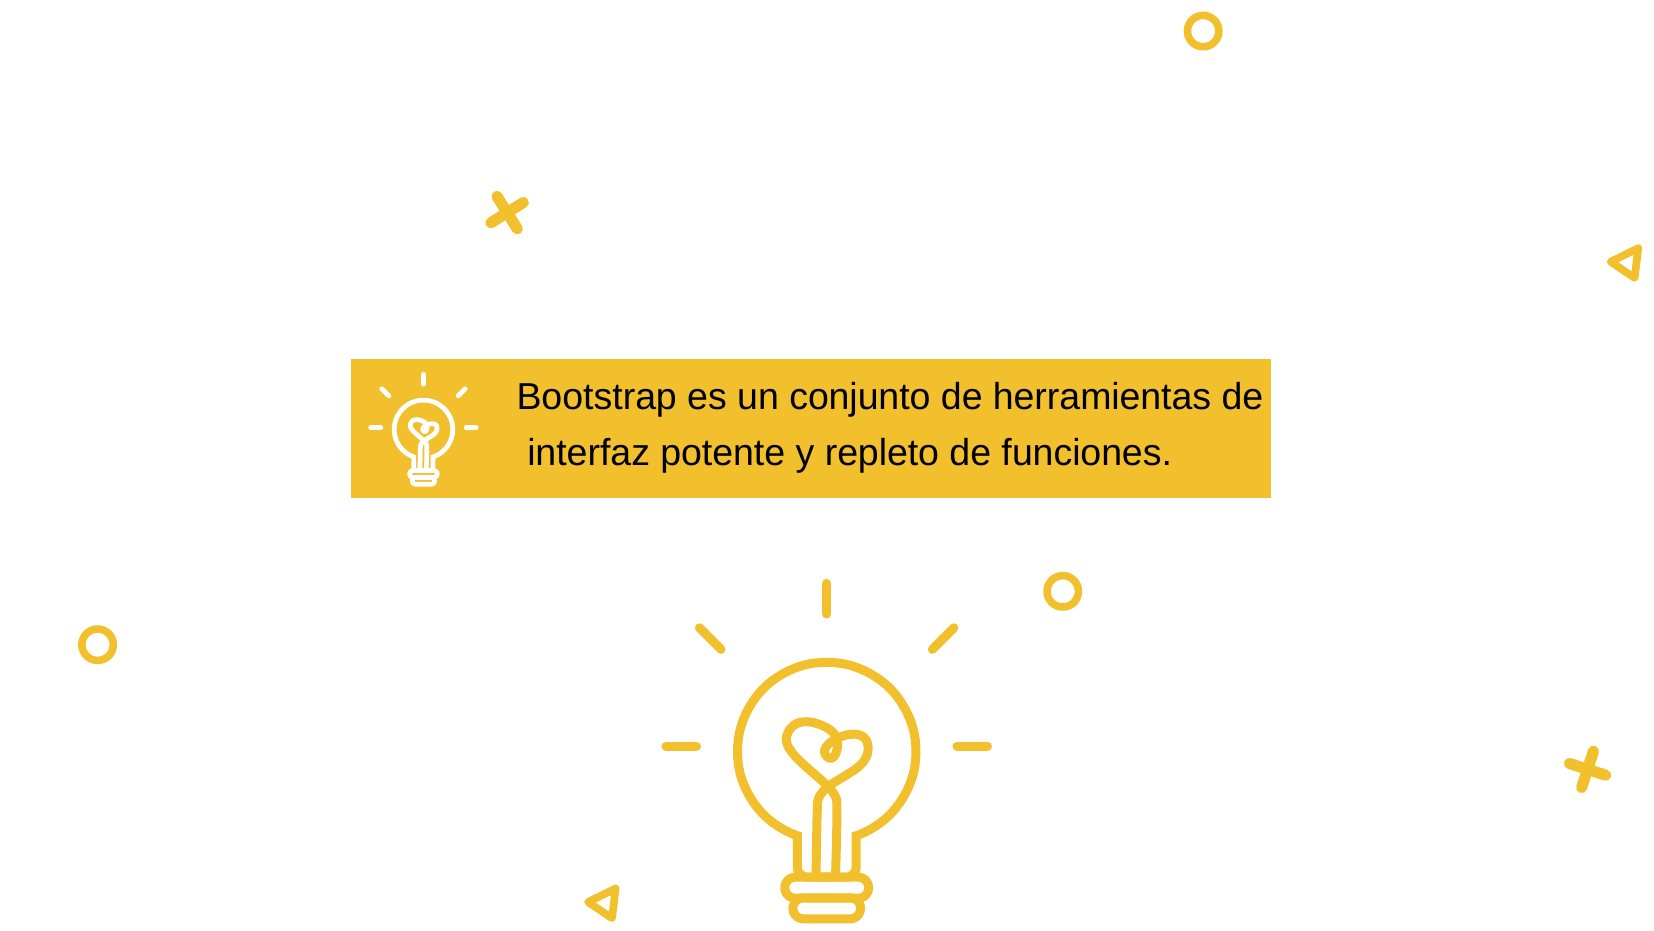

Bootstrap es un conjunto de herramientas de
 interfaz potente y repleto de funciones.